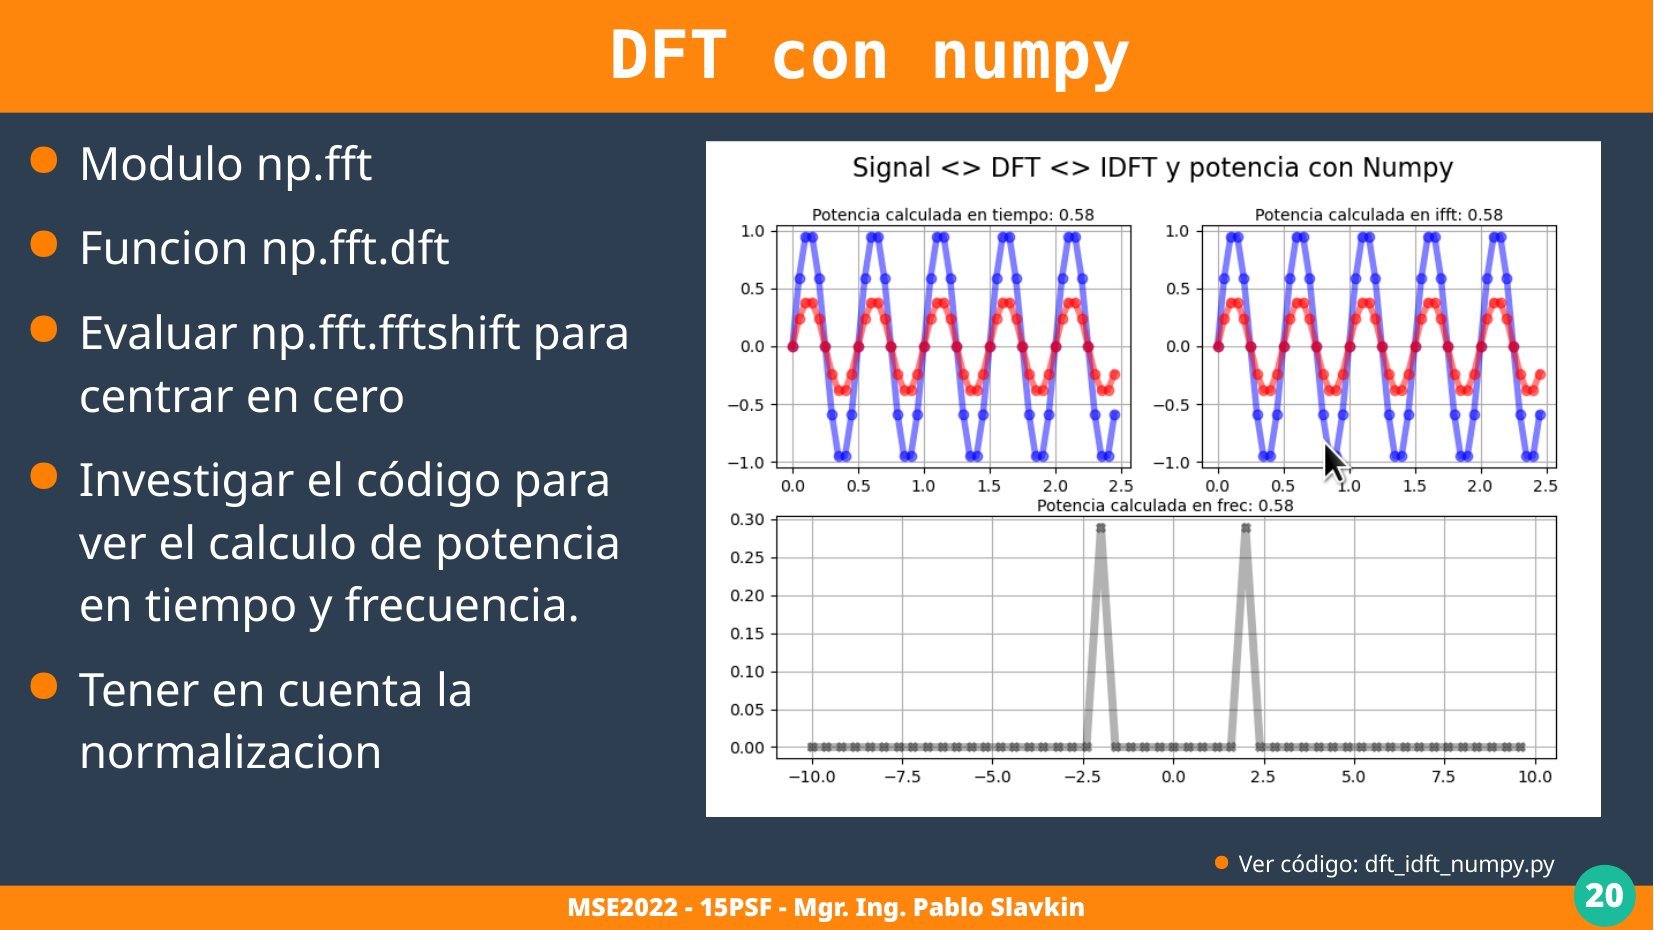

DFT con numpy
# Modulo np.fft
Funcion np.fft.dft
Evaluar np.fft.fftshift para centrar en cero
Investigar el código para ver el calculo de potencia en tiempo y frecuencia.
Tener en cuenta la normalizacion
Ver código: dft_idft_numpy.py
MSE2022 - 15PSF - Mgr. Ing. Pablo Slavkin